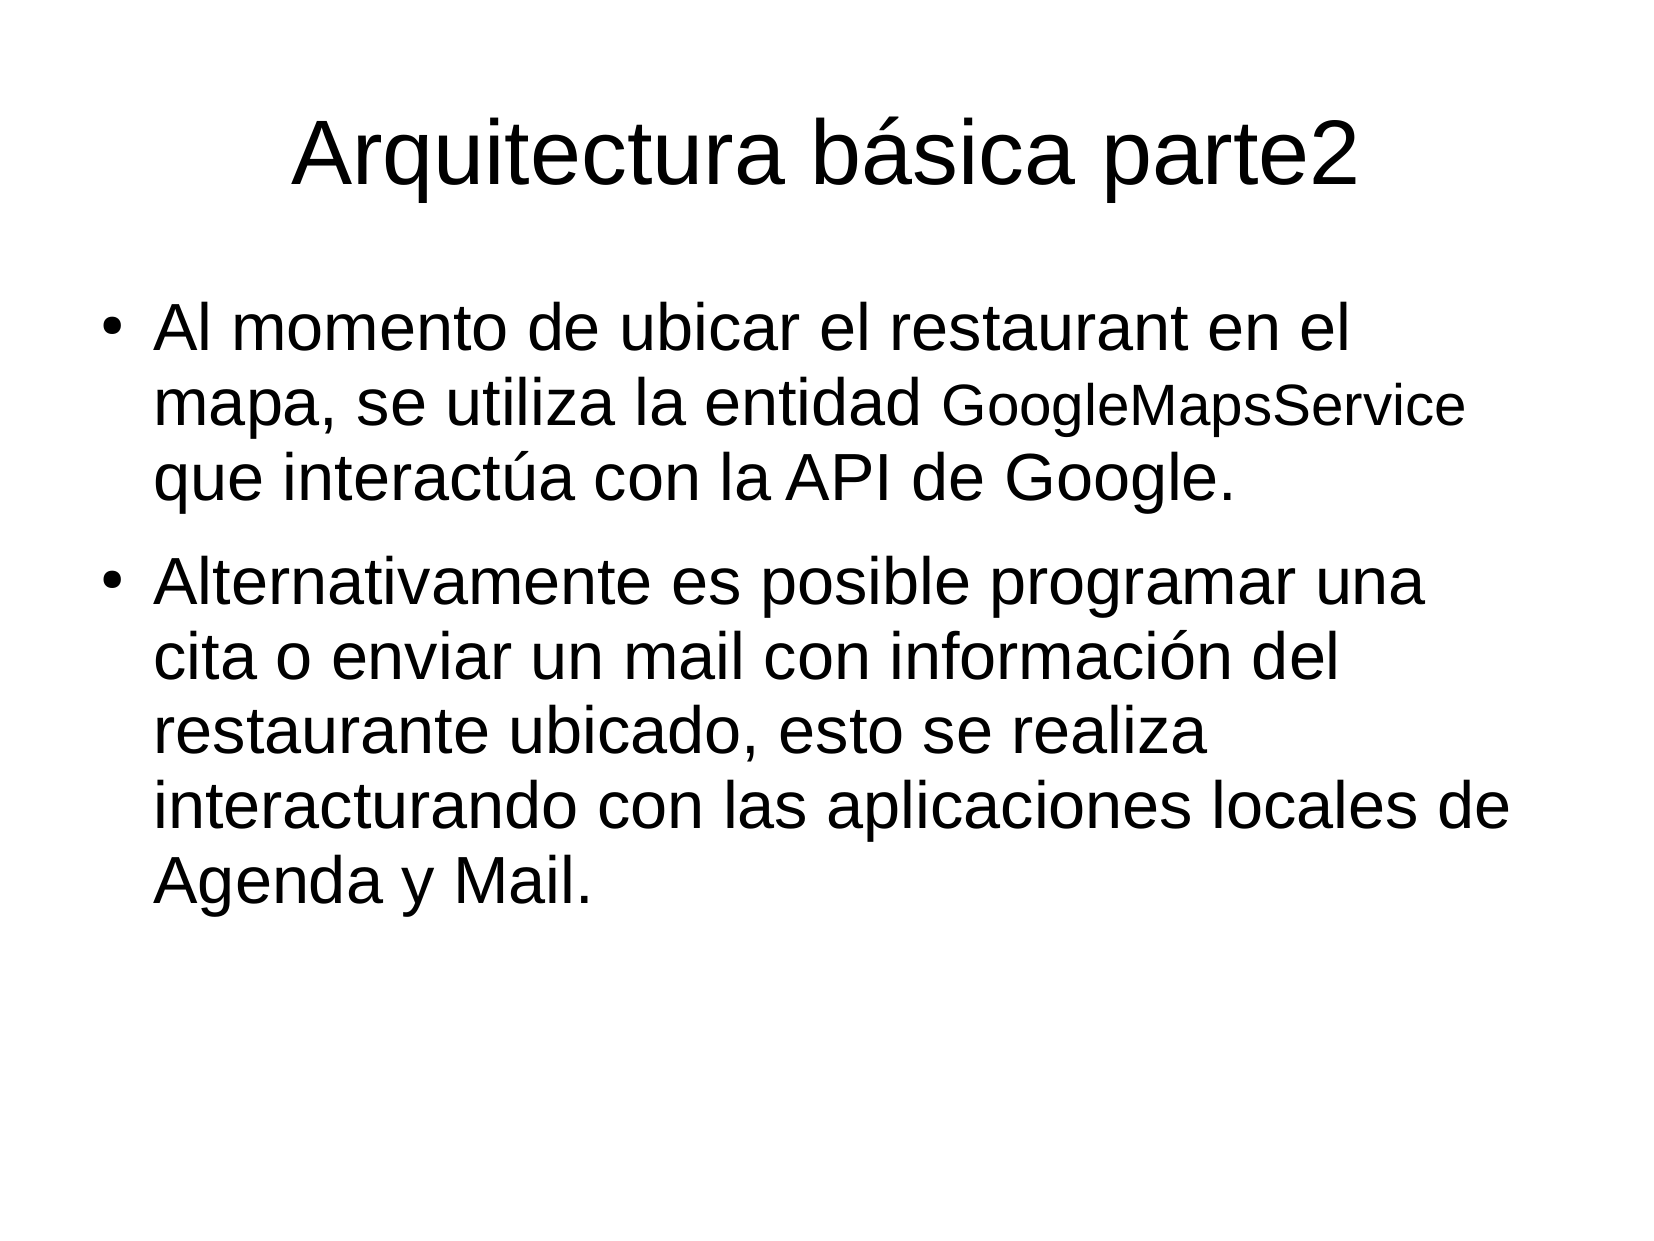

# Arquitectura básica parte2
Al momento de ubicar el restaurant en el mapa, se utiliza la entidad GoogleMapsService que interactúa con la API de Google.
Alternativamente es posible programar una cita o enviar un mail con información del restaurante ubicado, esto se realiza interacturando con las aplicaciones locales de Agenda y Mail.